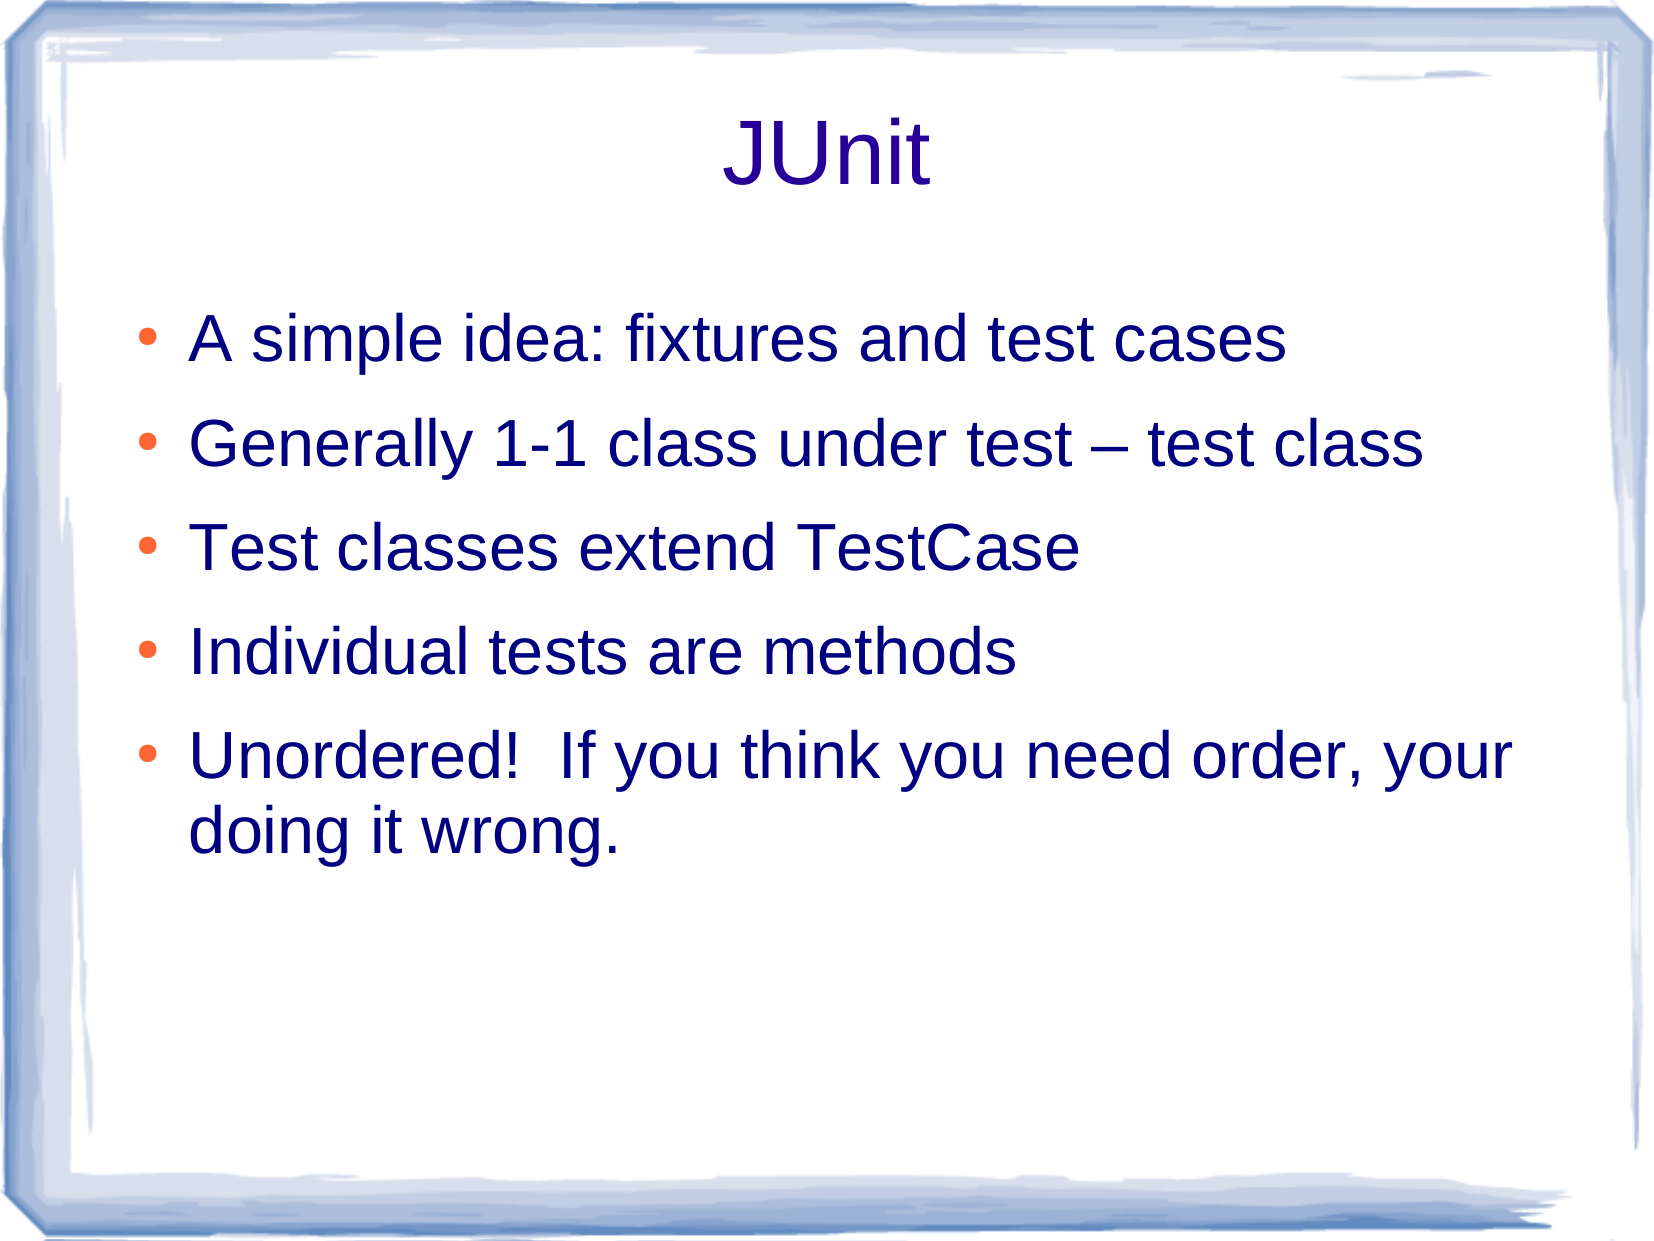

# JUnit
A simple idea: fixtures and test cases
Generally 1-1 class under test – test class
Test classes extend TestCase
Individual tests are methods
Unordered! If you think you need order, your doing it wrong.